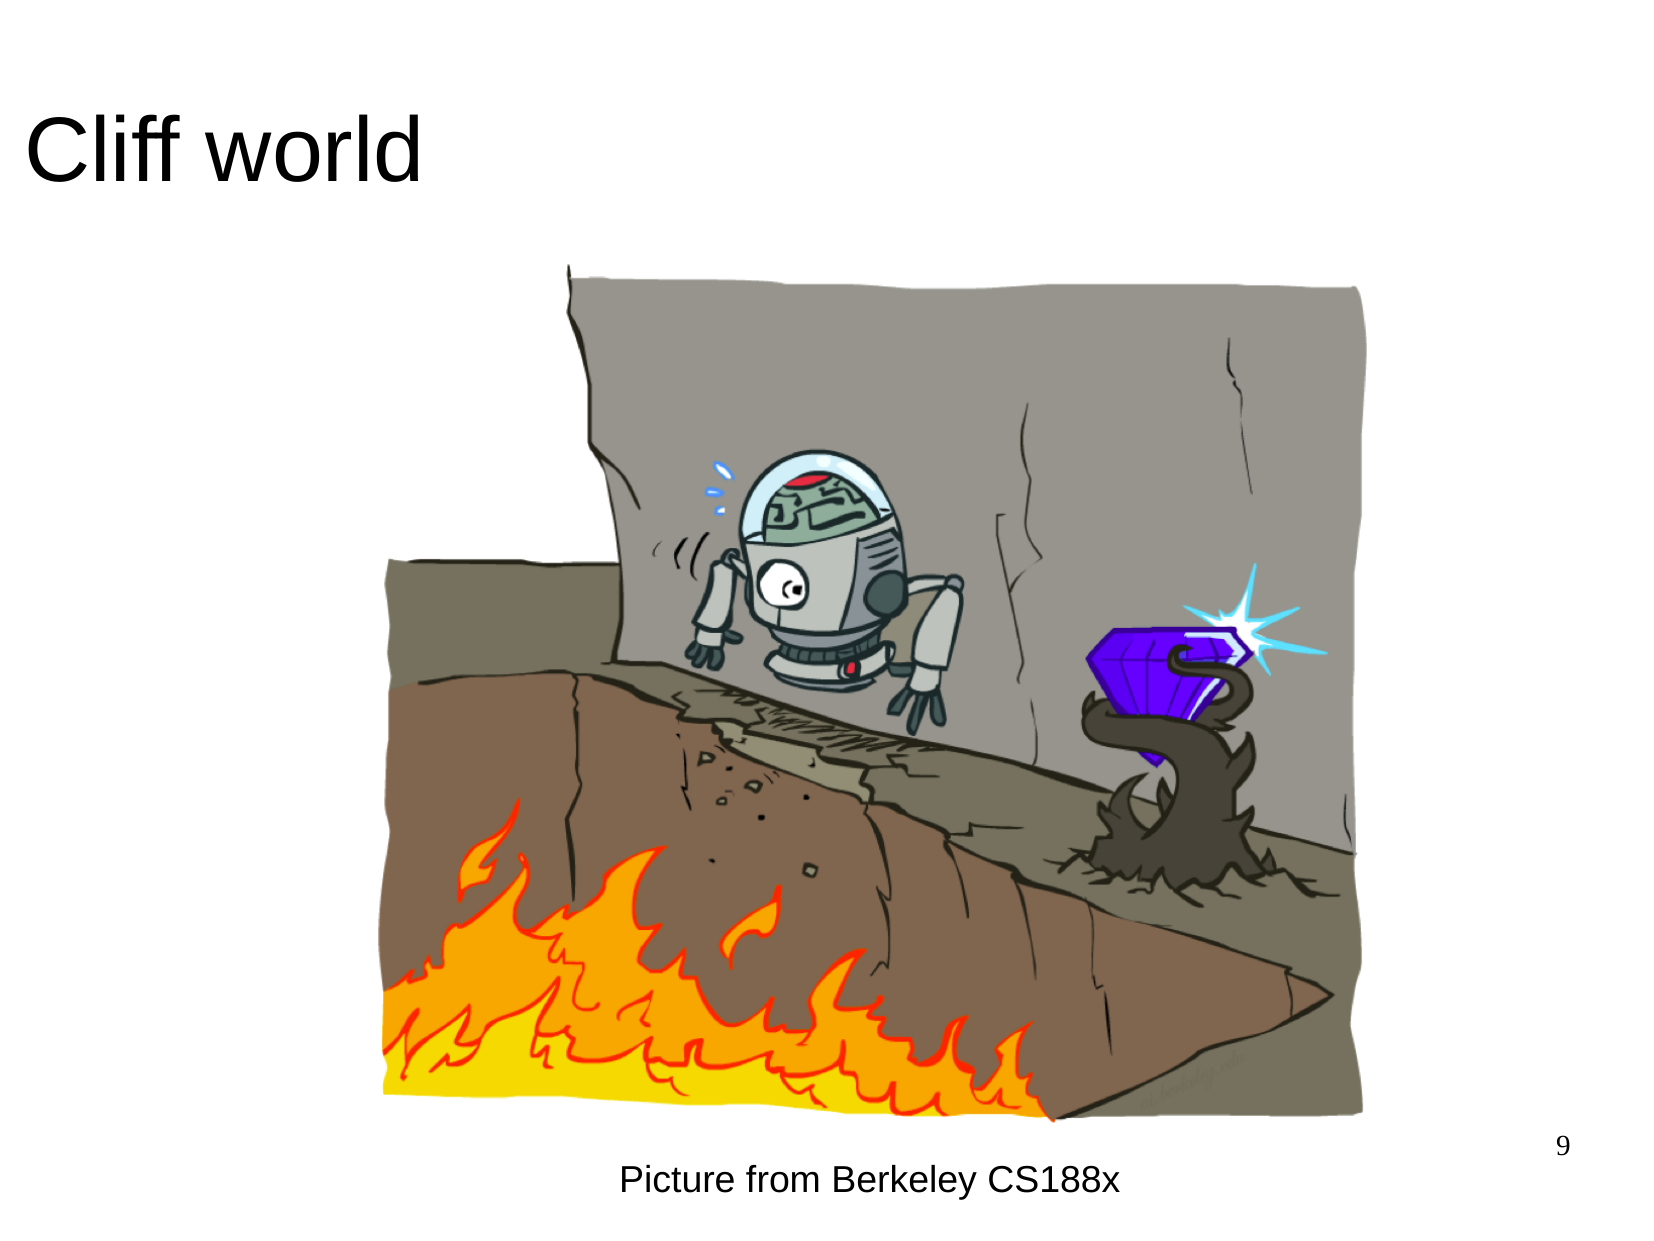

#
Cliff world
9
Picture from Berkeley CS188x